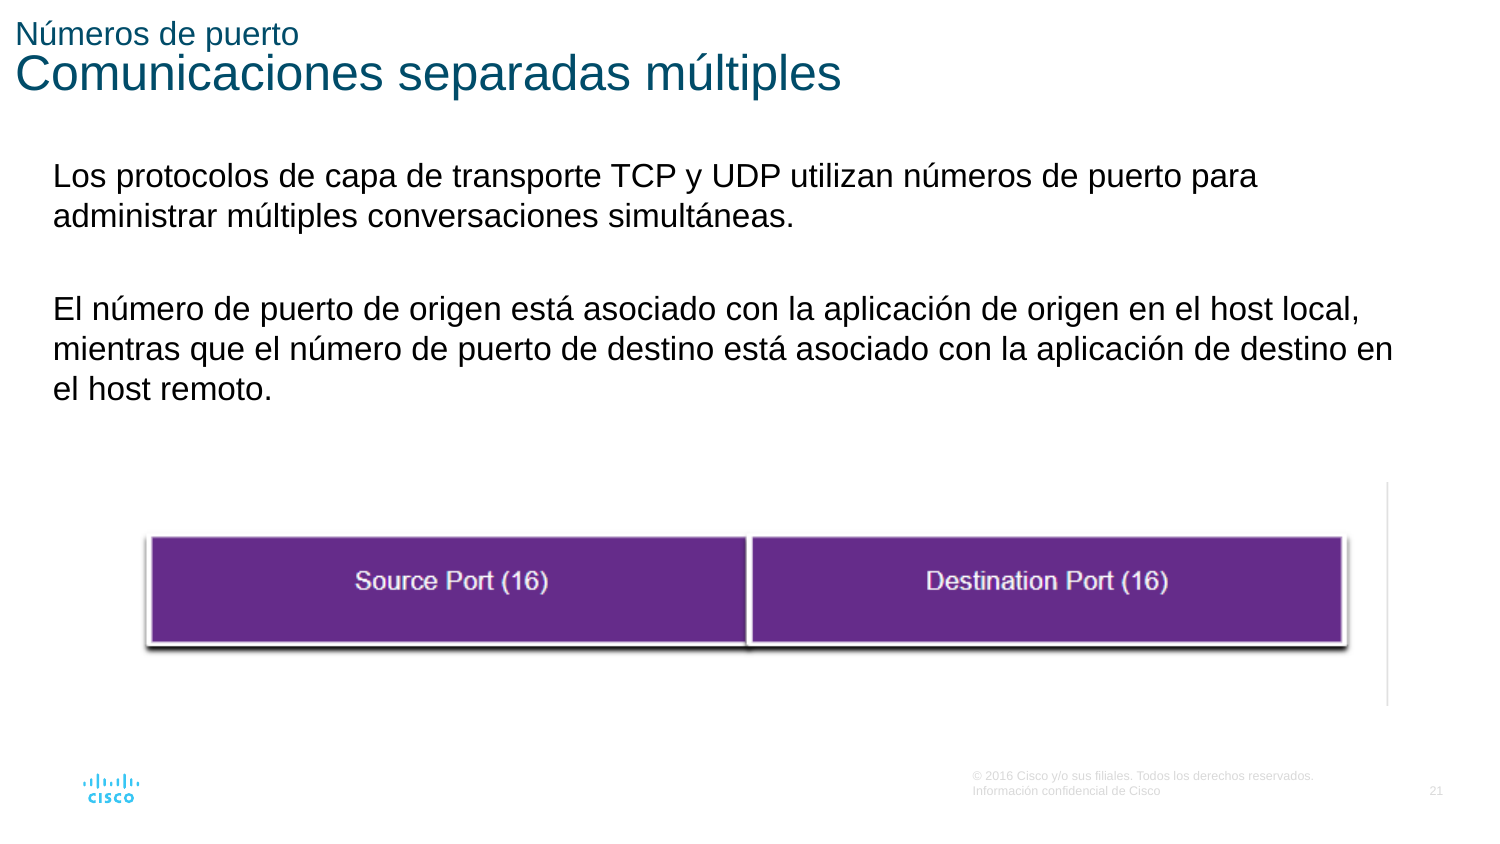

# Números de puerto Comunicaciones separadas múltiples
Los protocolos de capa de transporte TCP y UDP utilizan números de puerto para administrar múltiples conversaciones simultáneas.
El número de puerto de origen está asociado con la aplicación de origen en el host local, mientras que el número de puerto de destino está asociado con la aplicación de destino en el host remoto.